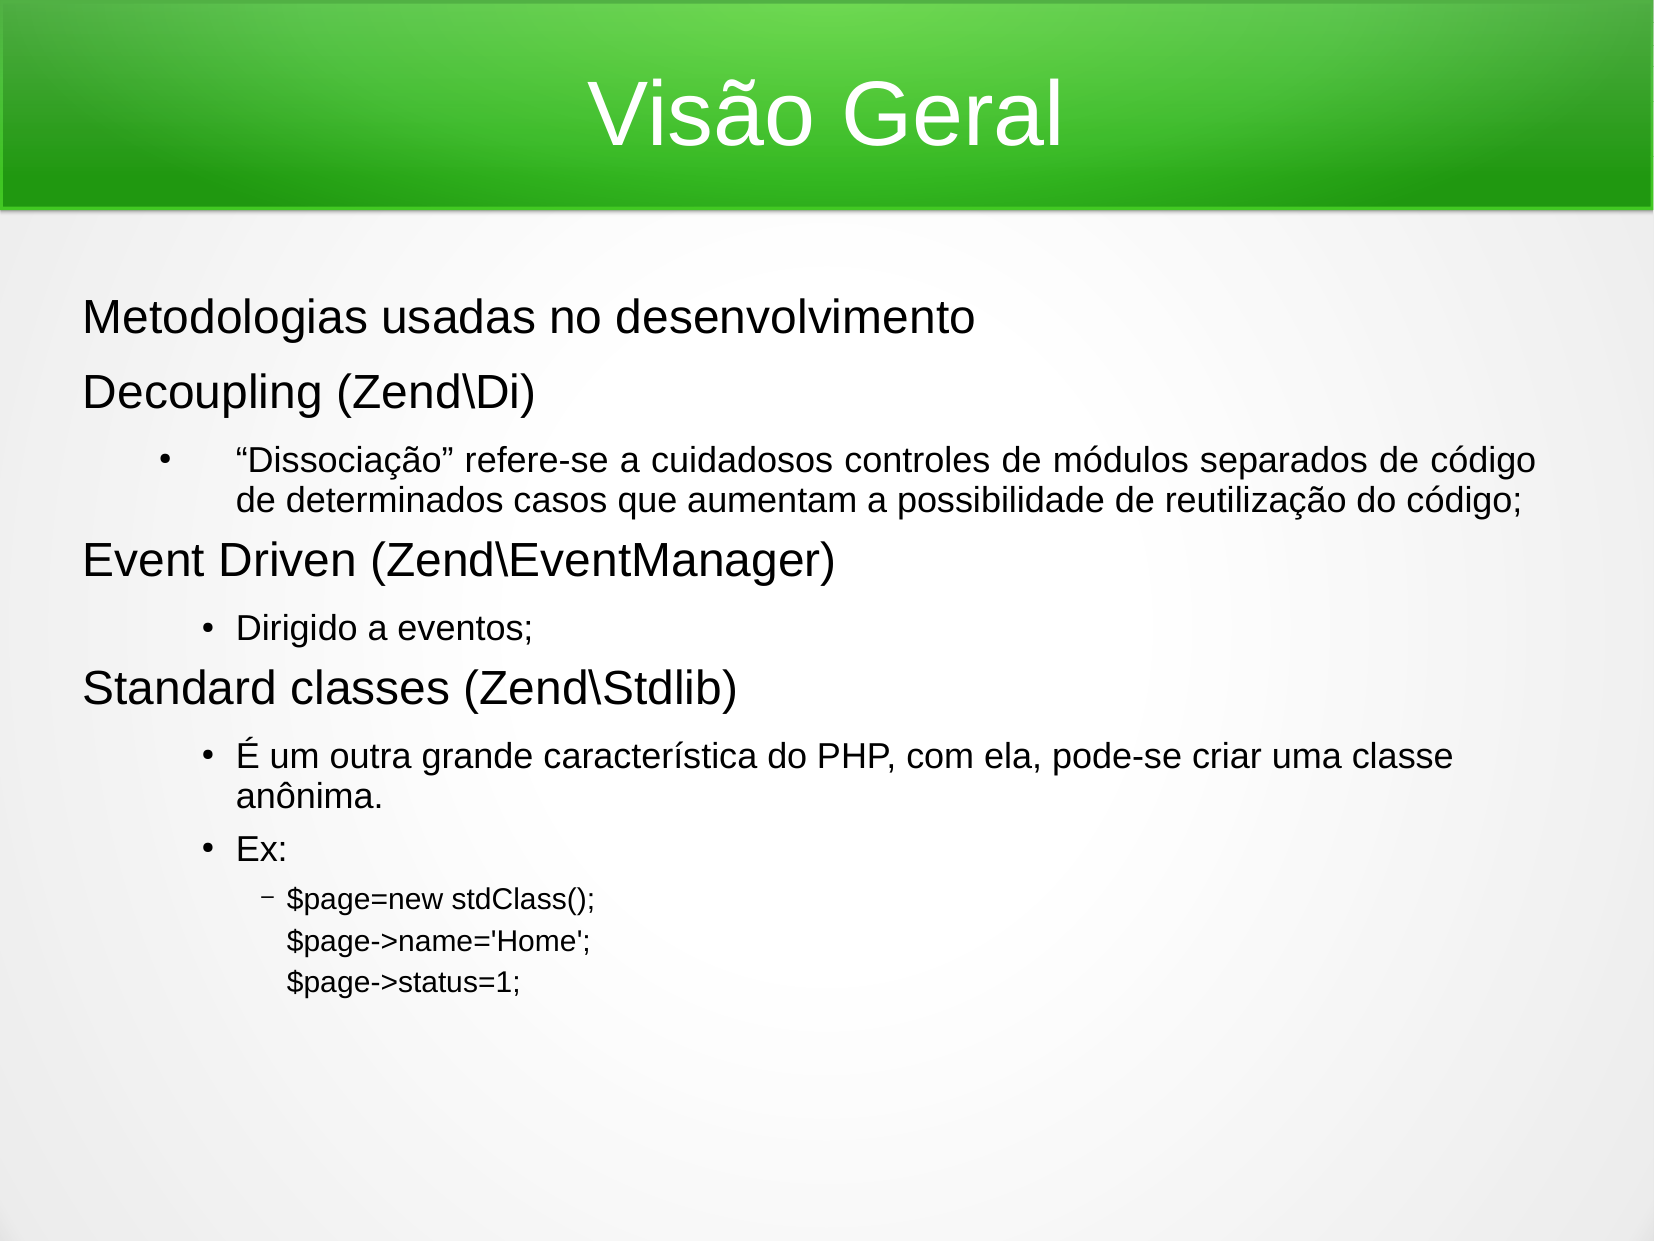

# Visão Geral
Metodologias usadas no desenvolvimento
Decoupling (Zend\Di)
“Dissociação” refere-se a cuidadosos controles de módulos separados de código de determinados casos que aumentam a possibilidade de reutilização do código;
Event Driven (Zend\EventManager)
Dirigido a eventos;
Standard classes (Zend\Stdlib)
É um outra grande característica do PHP, com ela, pode-se criar uma classe anônima.
Ex:
$page=new stdClass();
$page->name='Home';
$page->status=1;